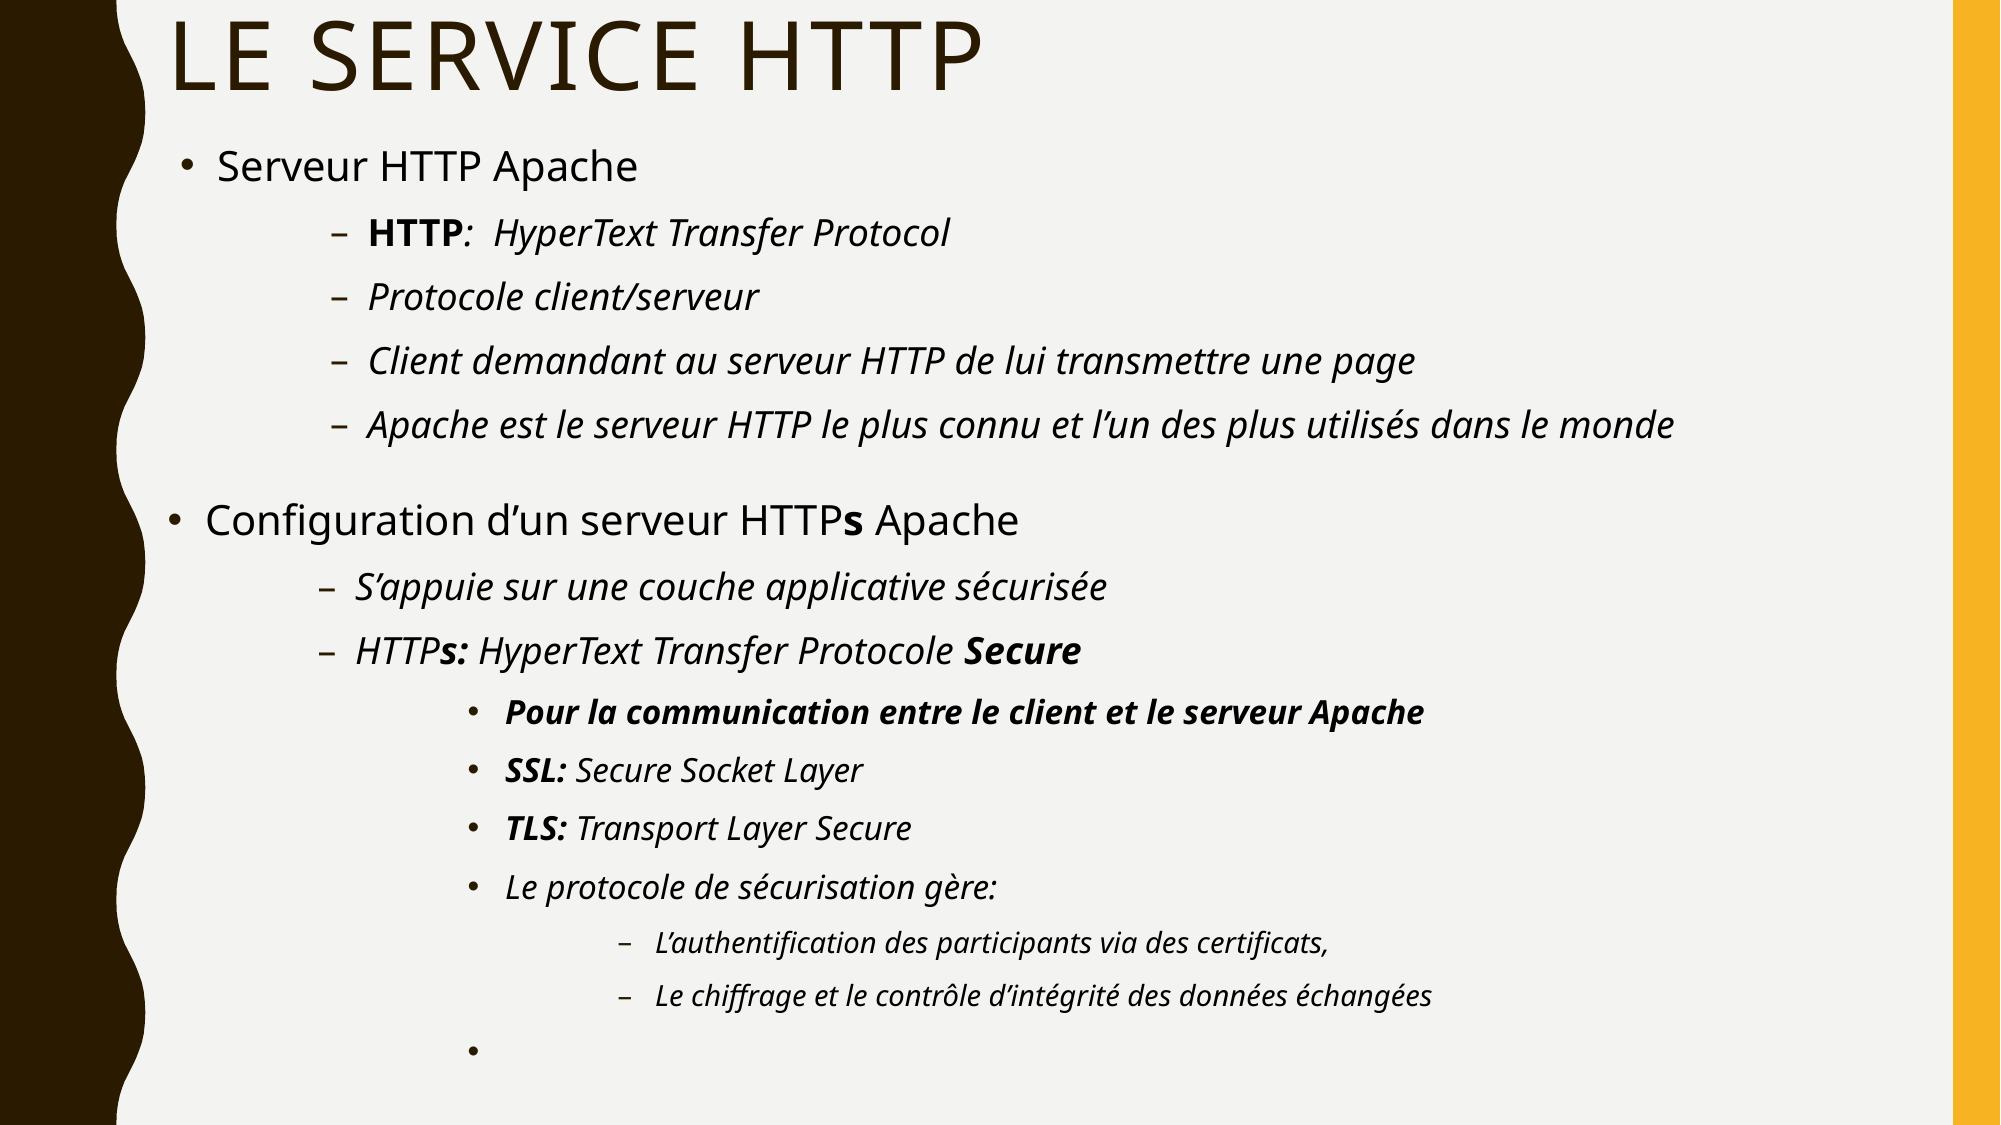

# LE service HTTP
Serveur HTTP Apache
HTTP: HyperText Transfer Protocol
Protocole client/serveur
Client demandant au serveur HTTP de lui transmettre une page
Apache est le serveur HTTP le plus connu et l’un des plus utilisés dans le monde
Configuration d’un serveur HTTPs Apache
S’appuie sur une couche applicative sécurisée
HTTPs: HyperText Transfer Protocole Secure
Pour la communication entre le client et le serveur Apache
SSL: Secure Socket Layer
TLS: Transport Layer Secure
Le protocole de sécurisation gère:
L’authentification des participants via des certificats,
Le chiffrage et le contrôle d’intégrité des données échangées